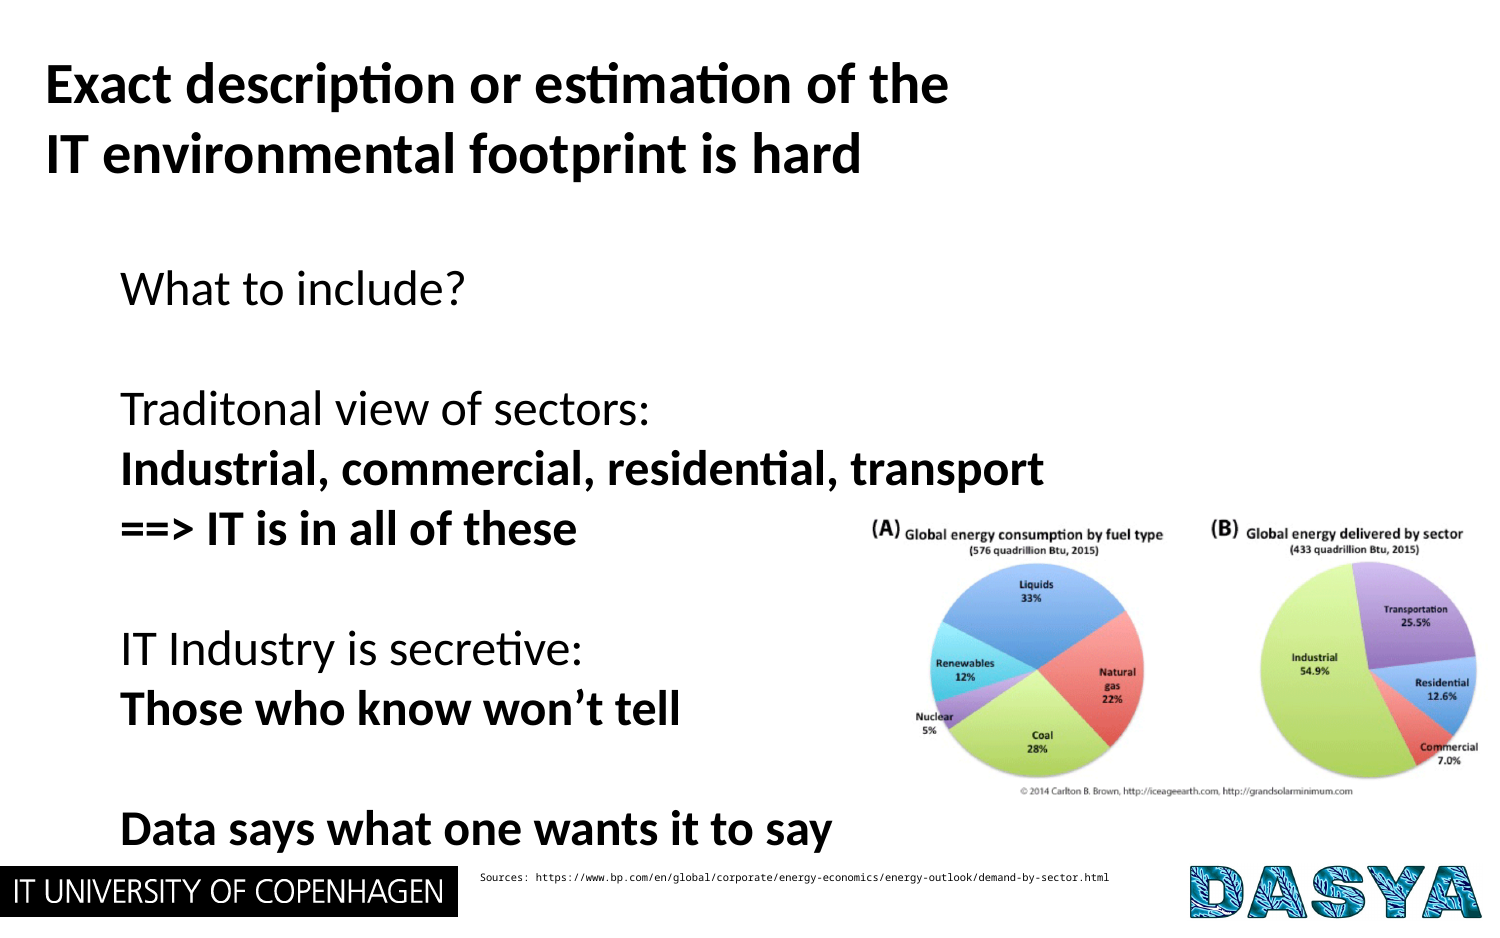

# Exact description or estimation of the
IT environmental footprint is hard
	What to include?
	Traditonal view of sectors:
	Industrial, commercial, residential, transport
	==> IT is in all of these
	IT Industry is secretive:
	Those who know won’t tell
	Data says what one wants it to say
Sources: https://www.bp.com/en/global/corporate/energy-economics/energy-outlook/demand-by-sector.html